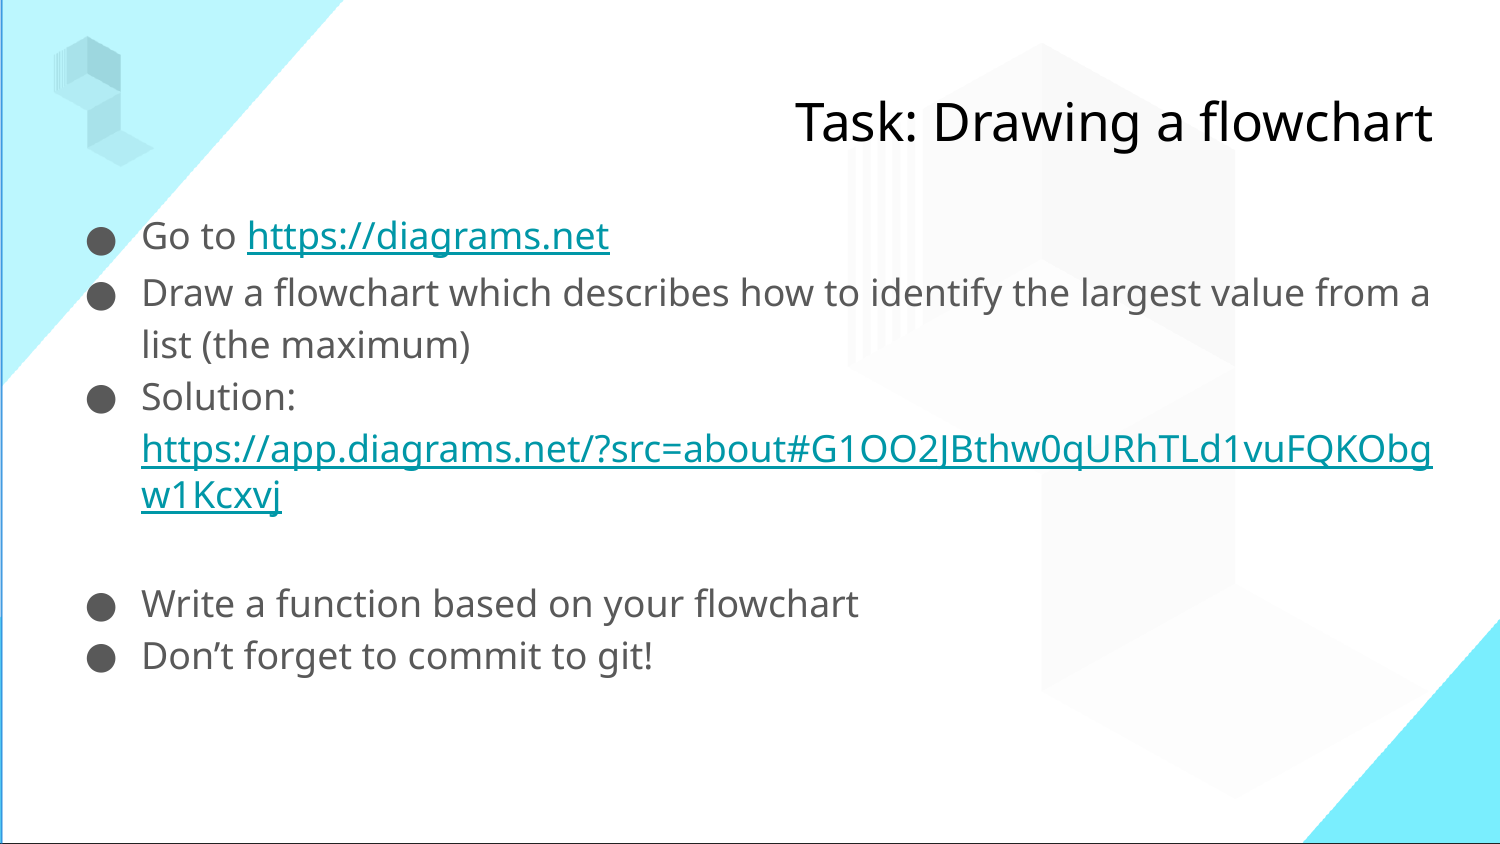

# Task: Drawing a flowchart
Go to https://diagrams.net
Draw a flowchart which describes how to identify the largest value from a list (the maximum)
Solution: https://app.diagrams.net/?src=about#G1OO2JBthw0qURhTLd1vuFQKObgw1Kcxvj
Write a function based on your flowchart
Don’t forget to commit to git!